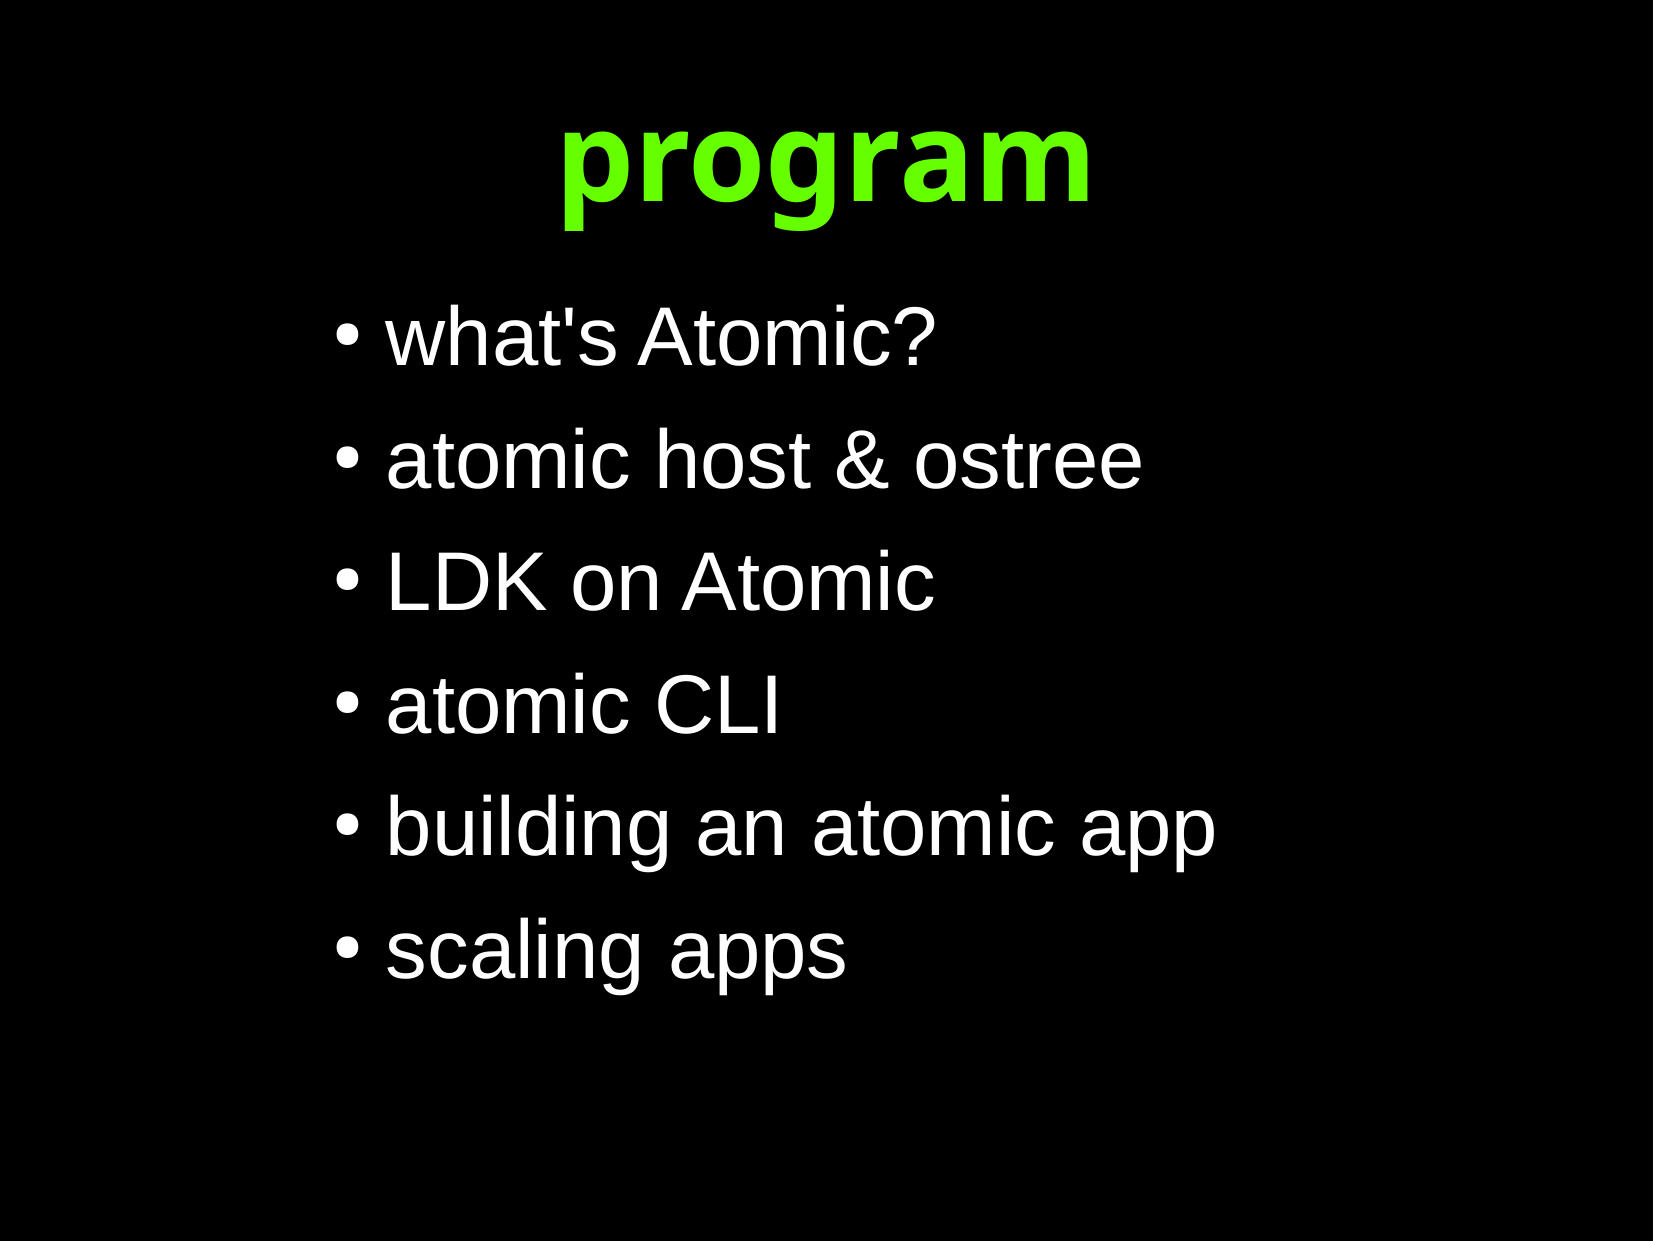

# program
what's Atomic?
atomic host & ostree
LDK on Atomic
atomic CLI
building an atomic app
scaling apps